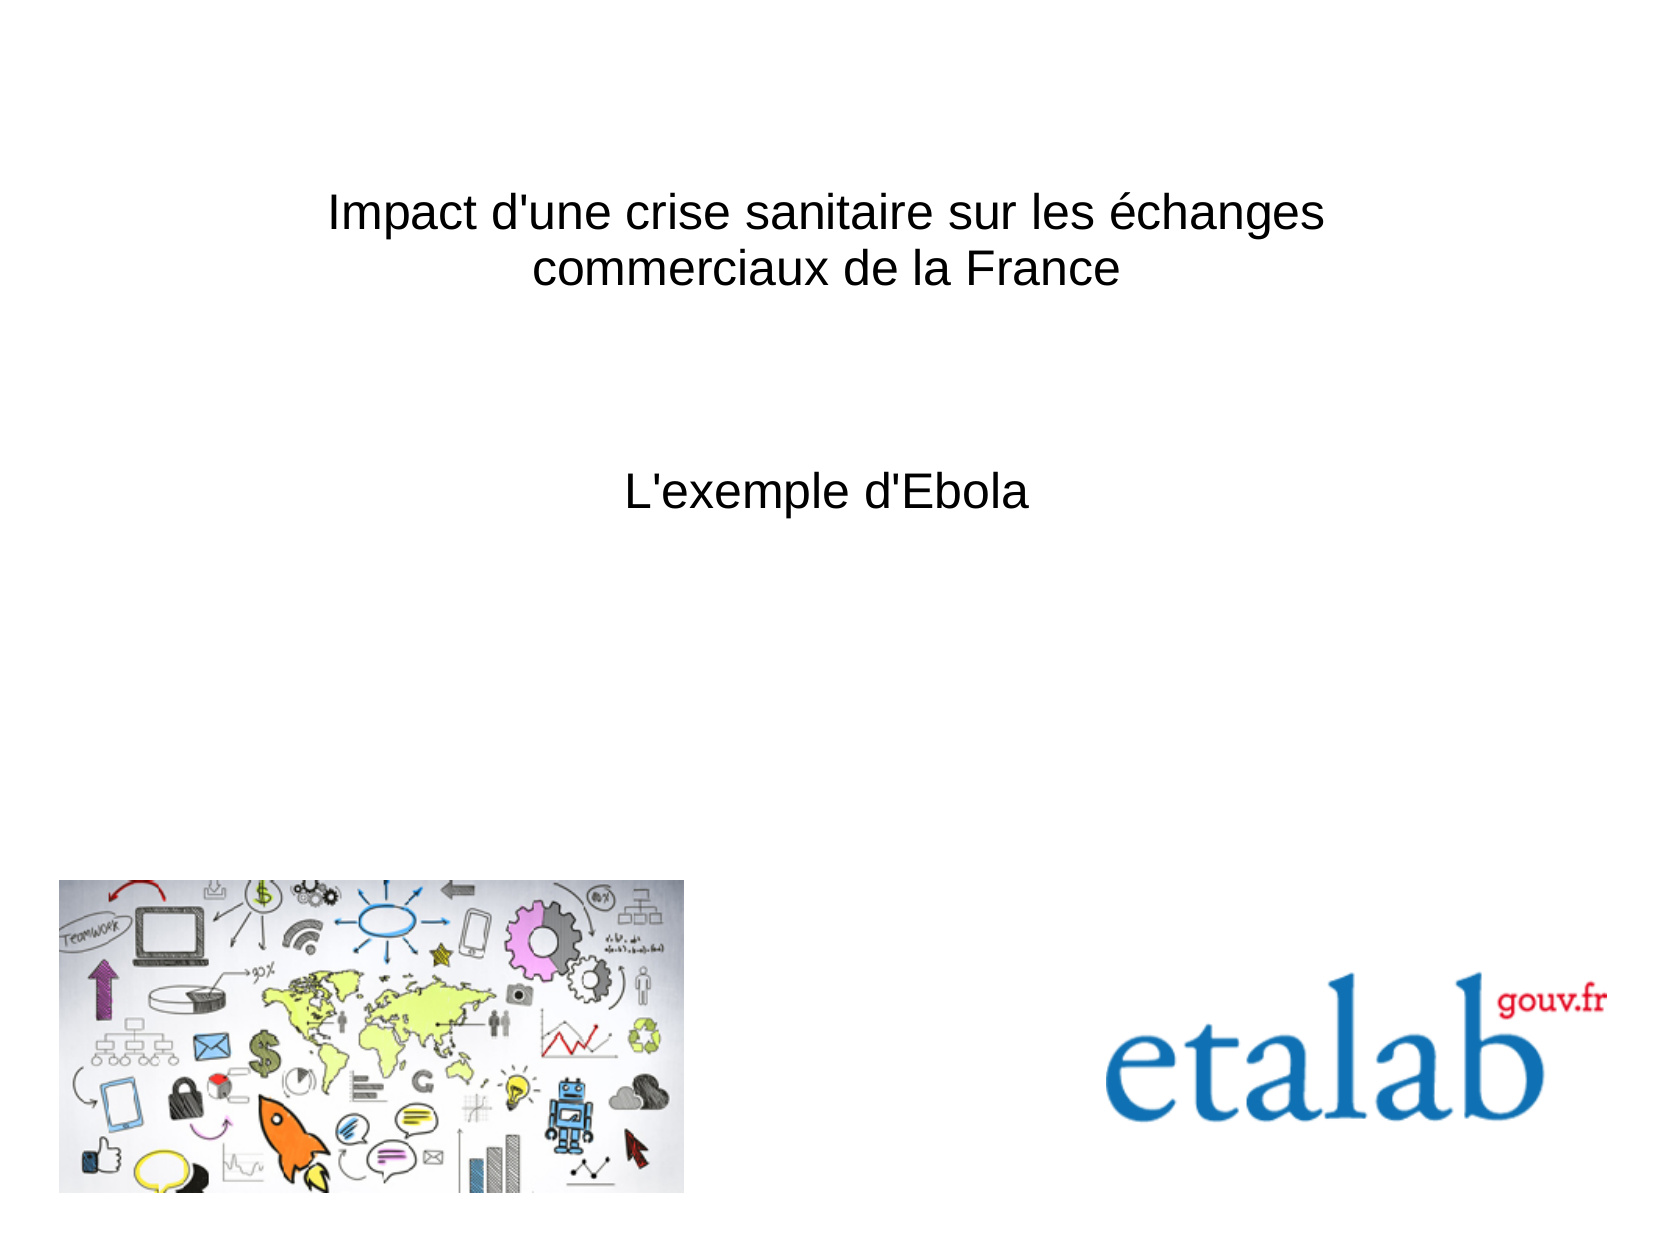

Impact d'une crise sanitaire sur les échanges commerciaux de la France
L'exemple d'Ebola